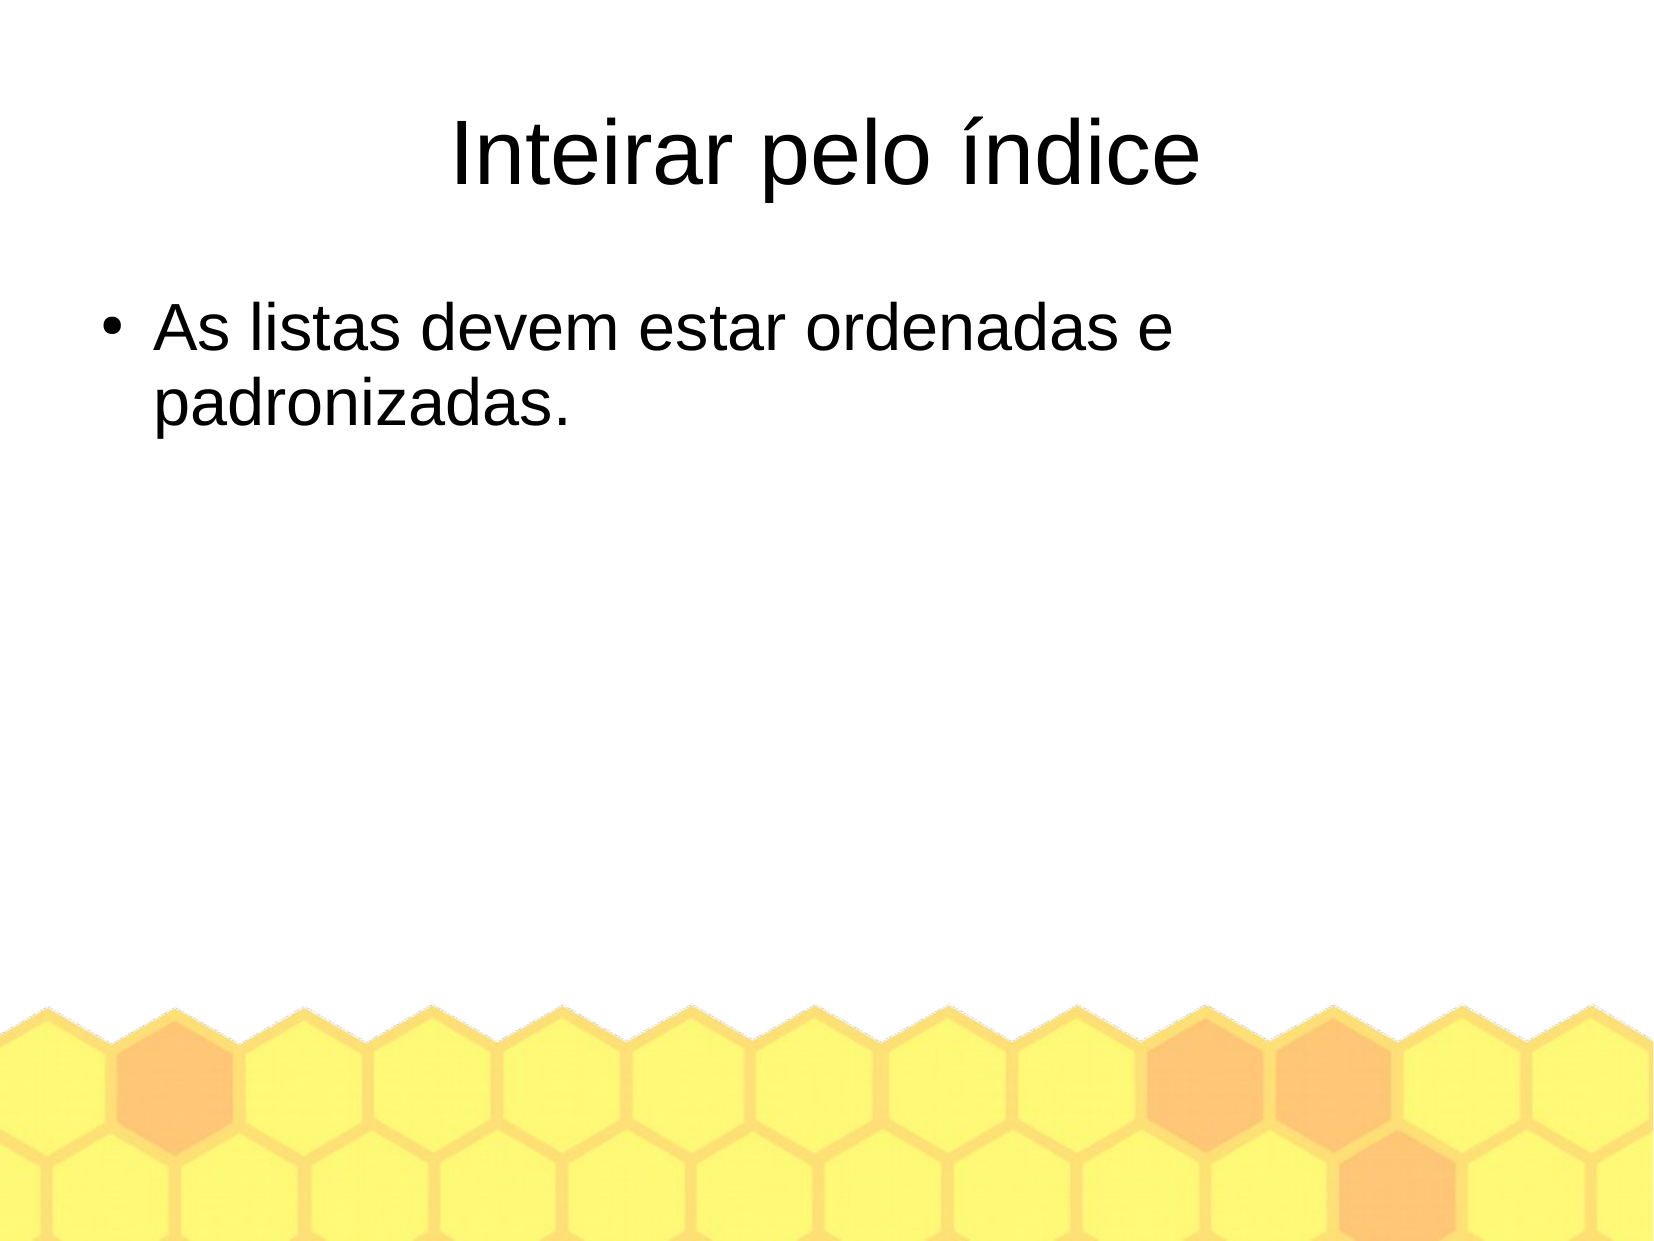

# Inteirar pelo índice
As listas devem estar ordenadas e padronizadas.